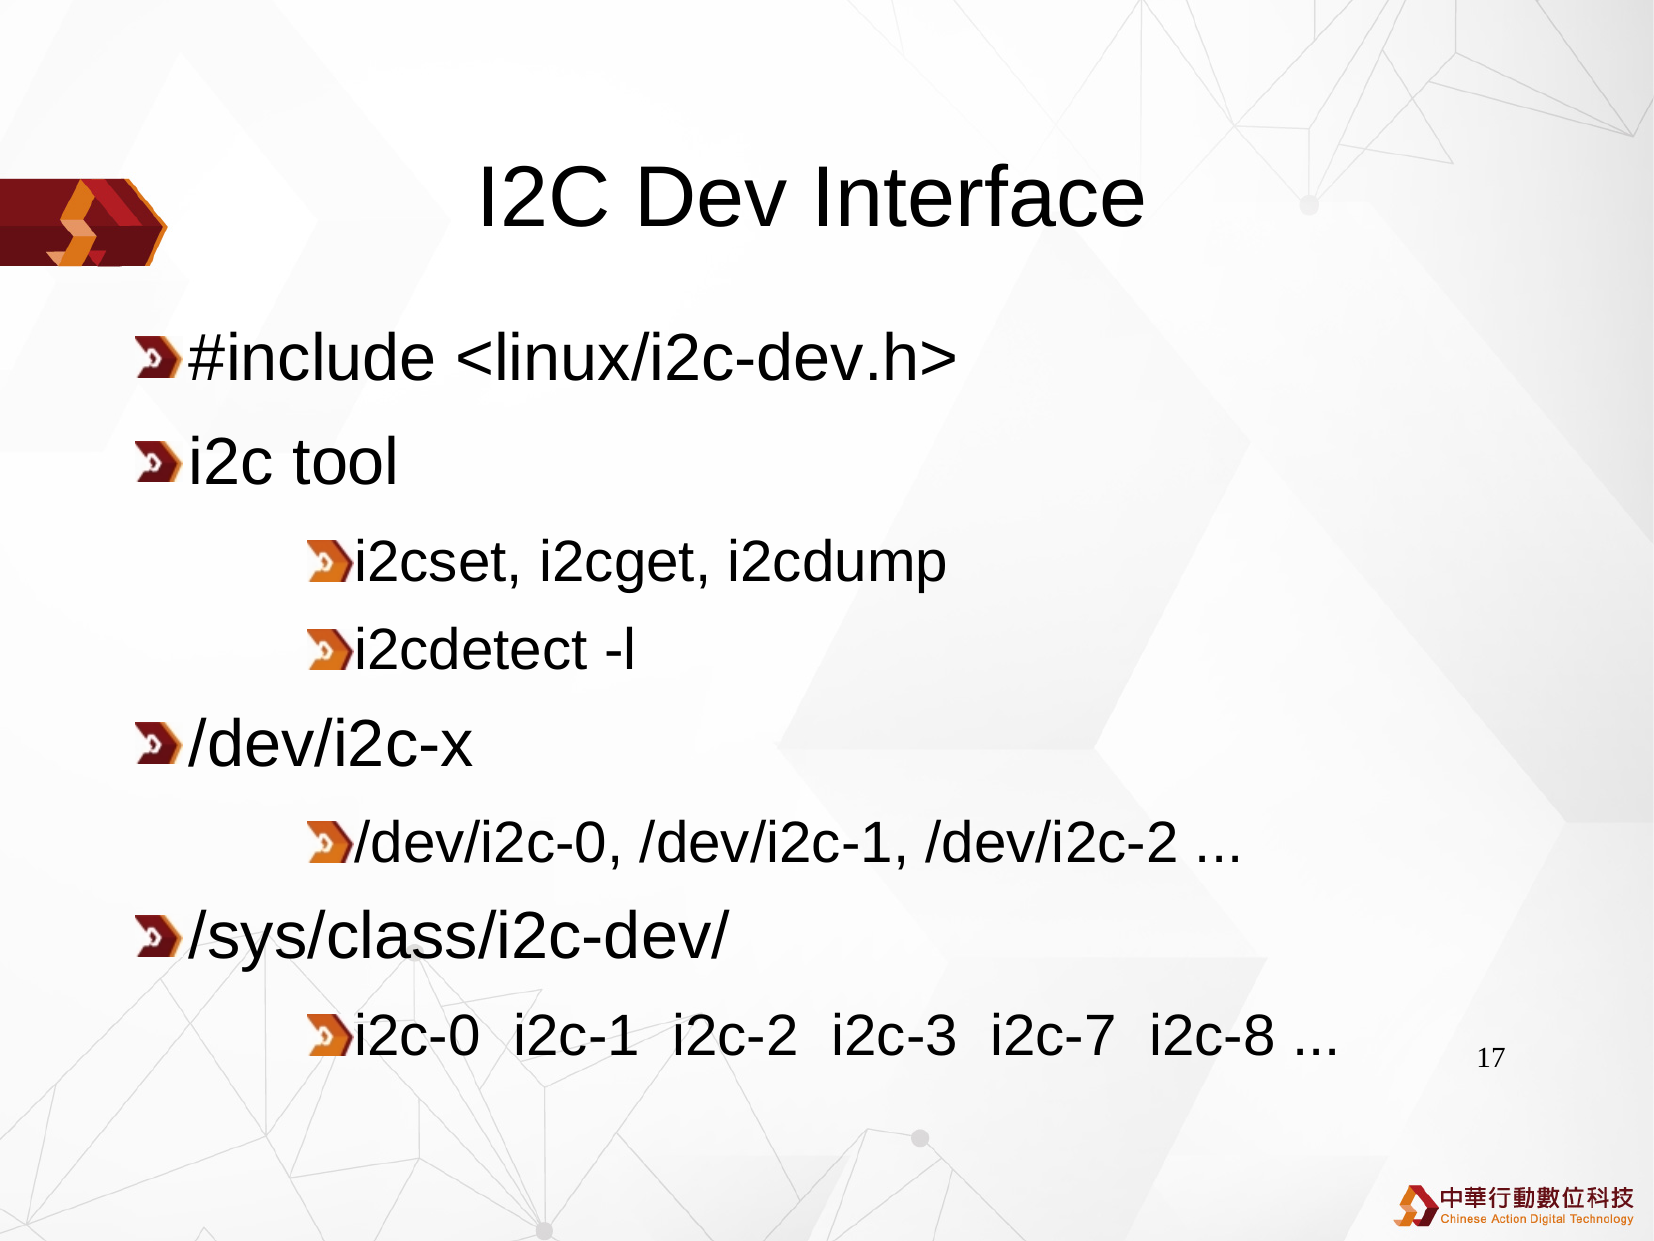

# I2C Dev Interface
#include <linux/i2c-dev.h>
i2c tool
i2cset, i2cget, i2cdump
i2cdetect -l
/dev/i2c-x
/dev/i2c-0, /dev/i2c-1, /dev/i2c-2 ...
/sys/class/i2c-dev/
i2c-0 i2c-1 i2c-2 i2c-3 i2c-7 i2c-8 ...
17